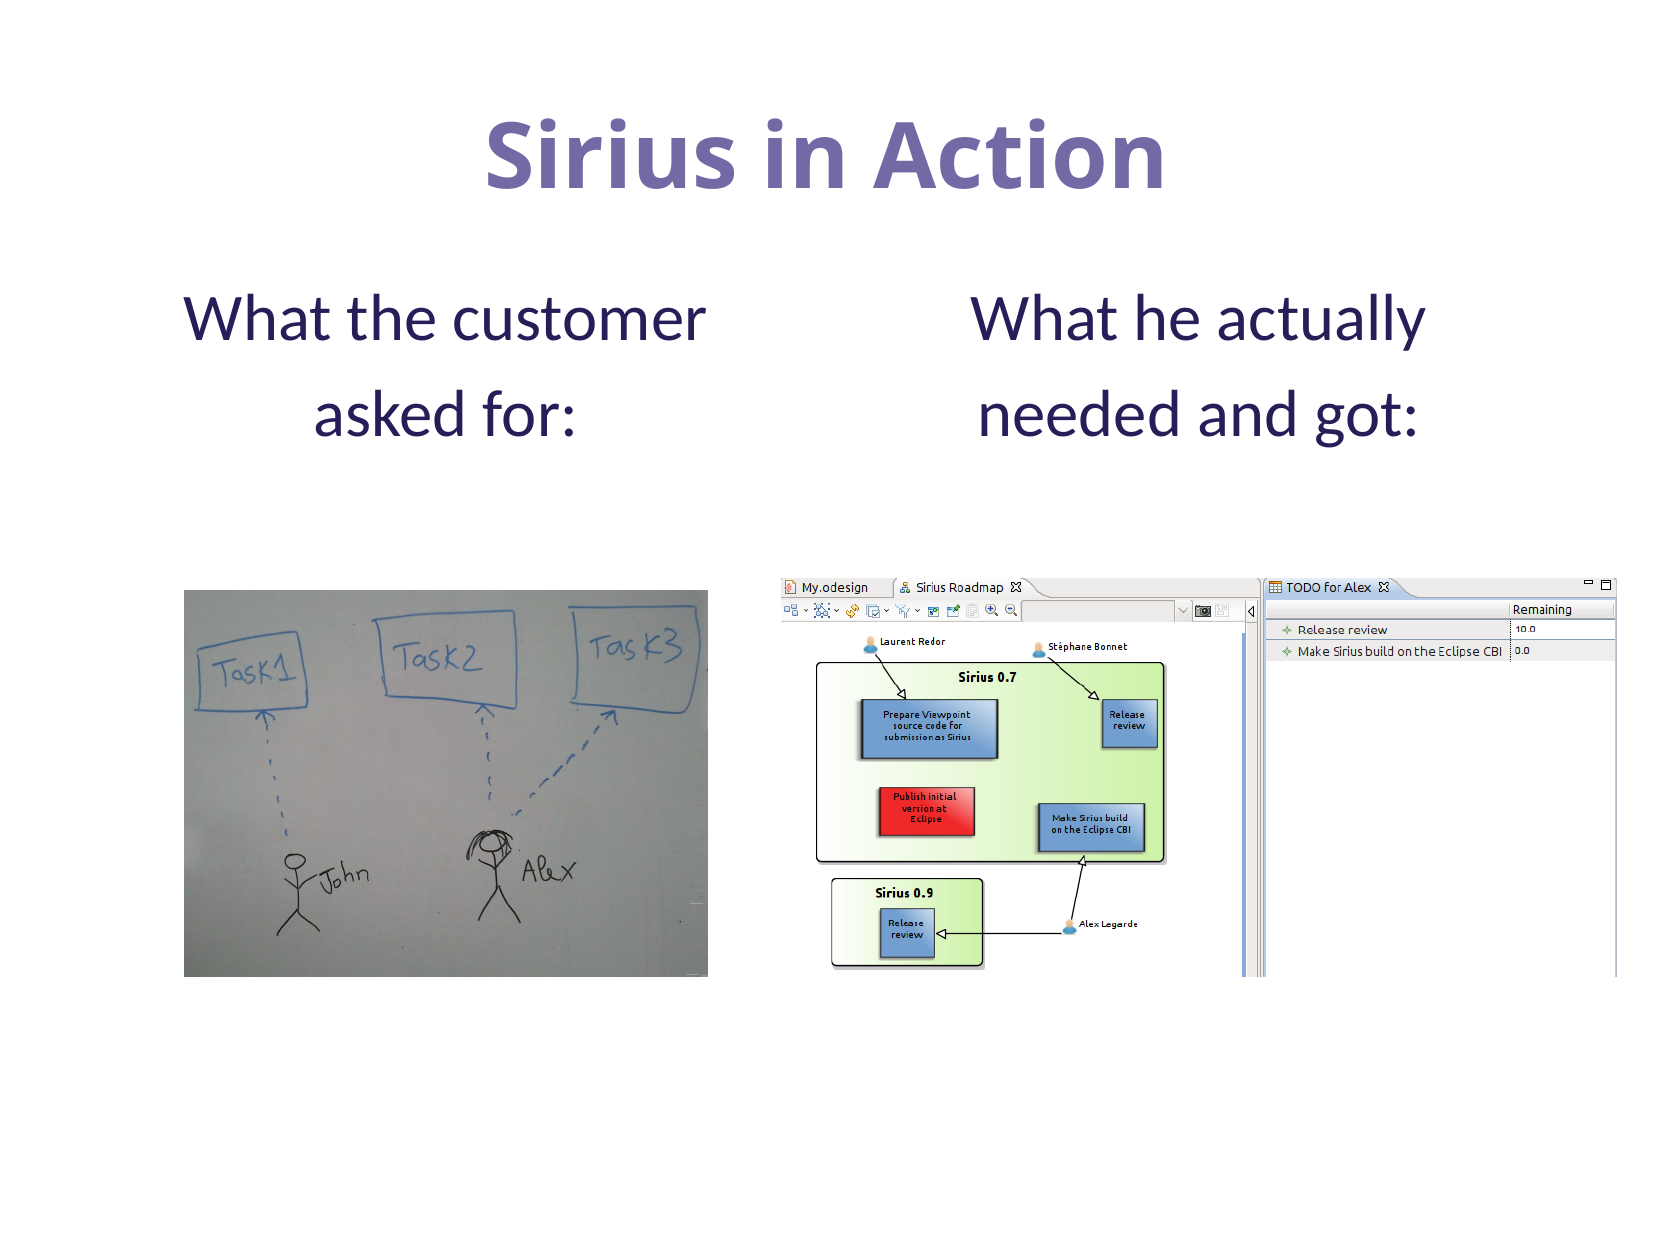

# Sirius in Action
What the customer
asked for:
What he actually
needed and got: